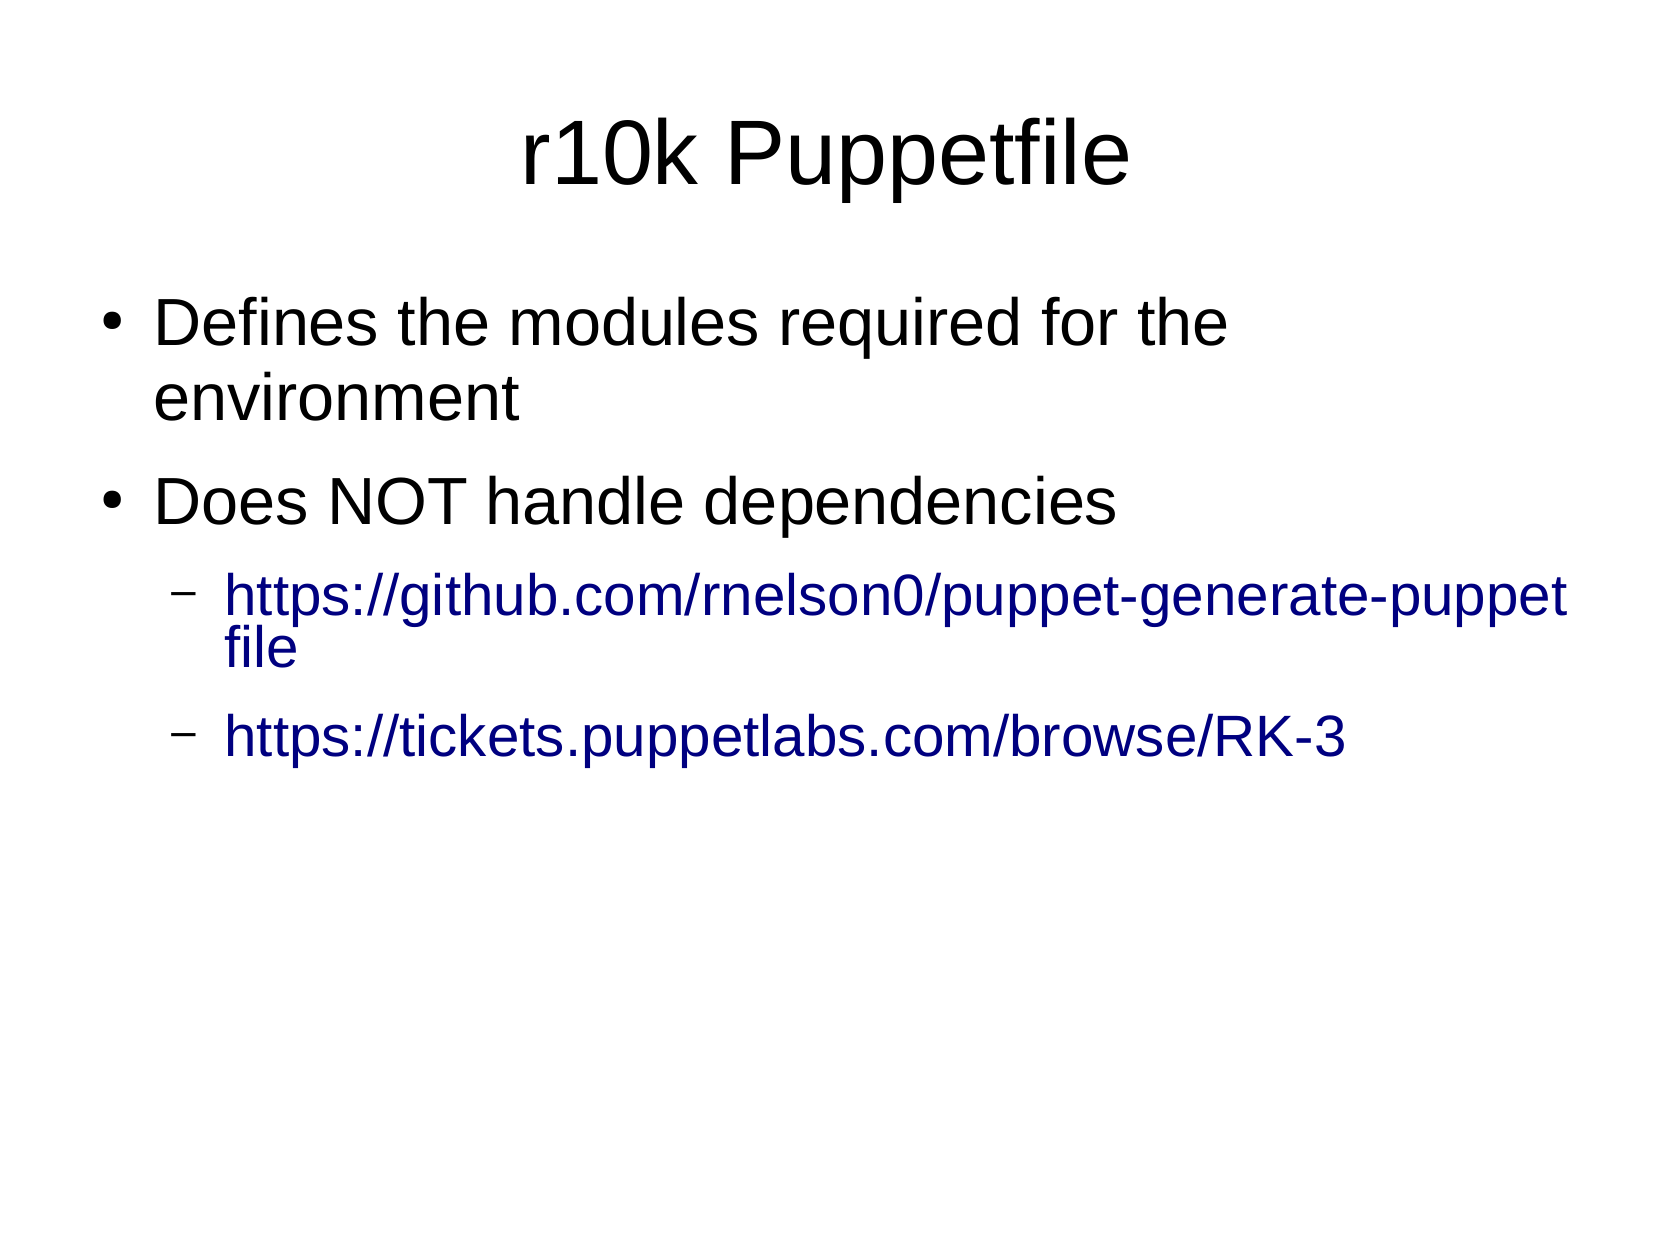

# r10k Puppetfile
Defines the modules required for the environment
Does NOT handle dependencies
https://github.com/rnelson0/puppet-generate-puppetfile
https://tickets.puppetlabs.com/browse/RK-3